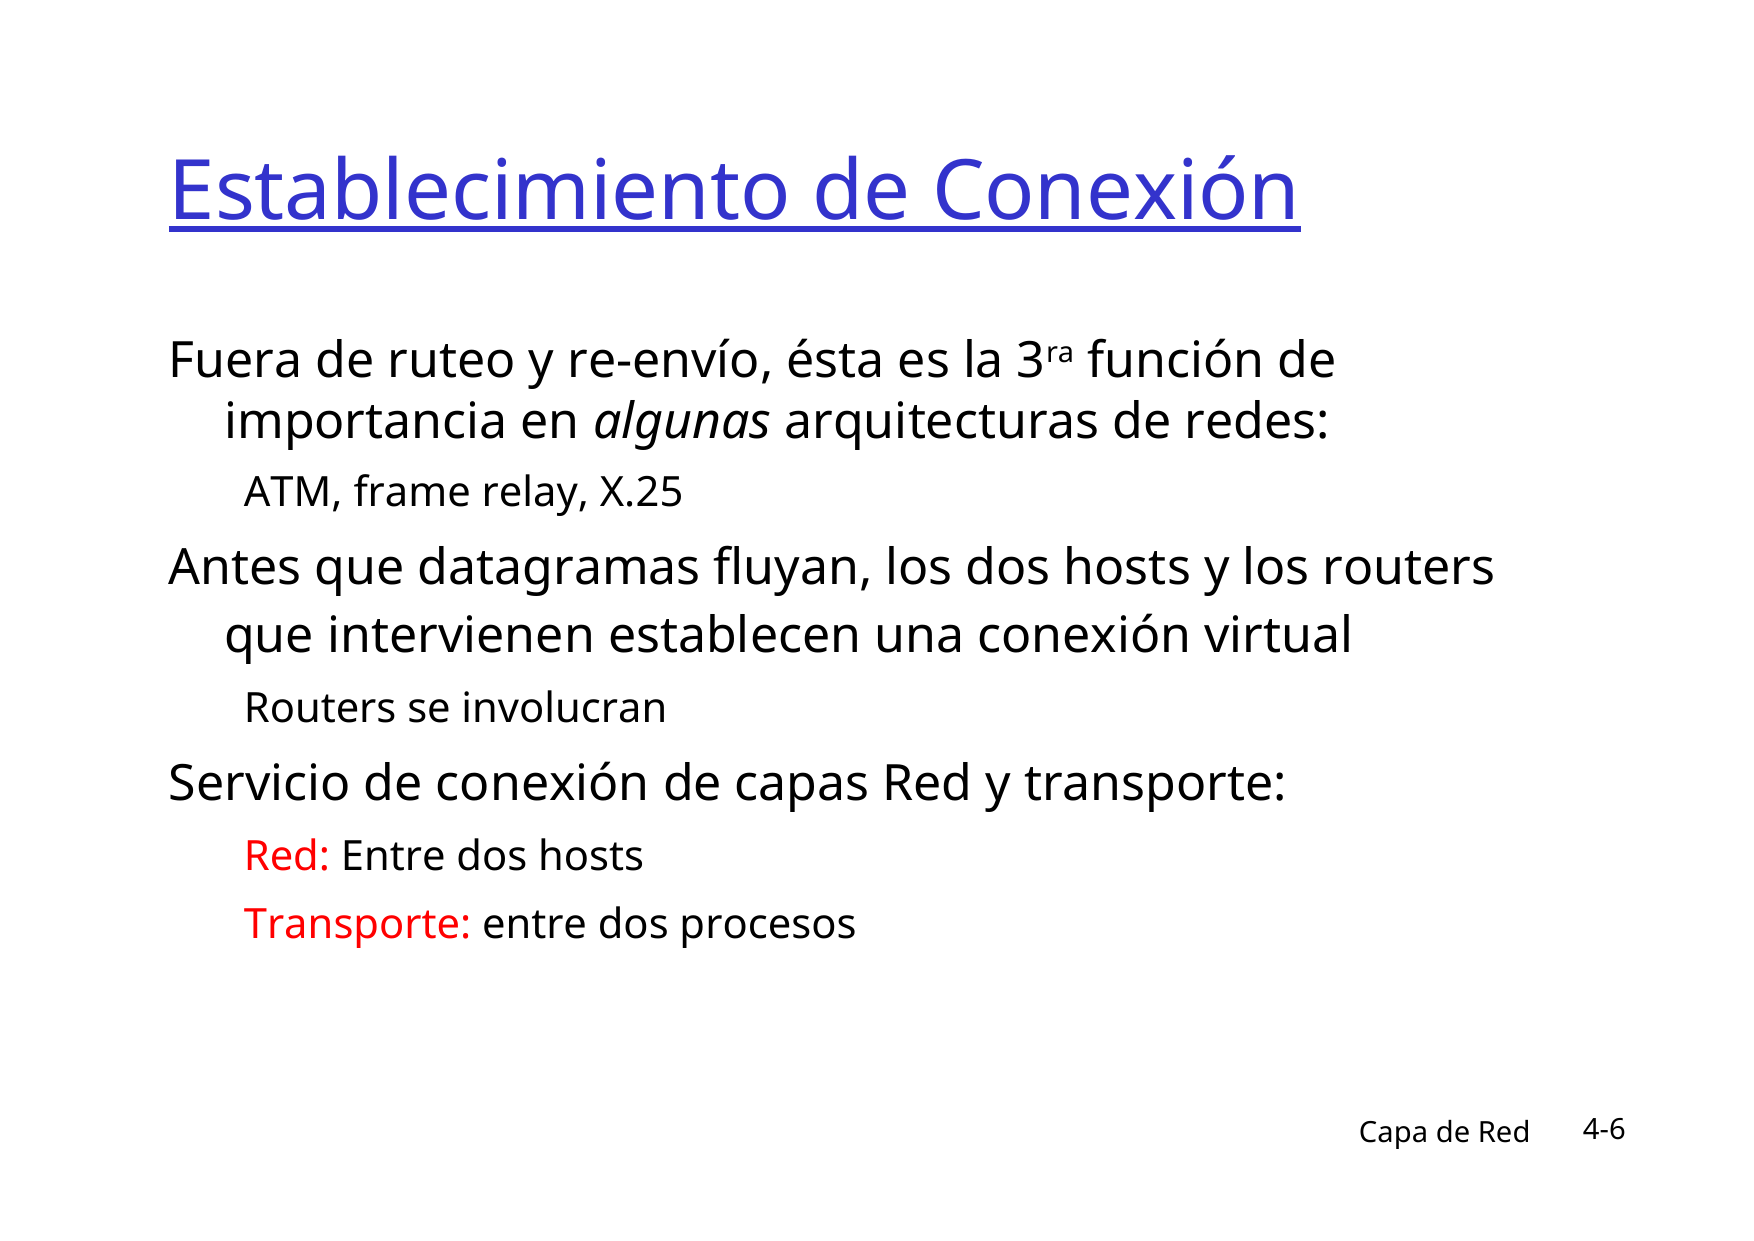

# Establecimiento de Conexión
Fuera de ruteo y re-envío, ésta es la 3ra función de importancia en algunas arquitecturas de redes:
ATM, frame relay, X.25
Antes que datagramas fluyan, los dos hosts y los routers que intervienen establecen una conexión virtual
Routers se involucran
Servicio de conexión de capas Red y transporte:
Red: Entre dos hosts
Transporte: entre dos procesos